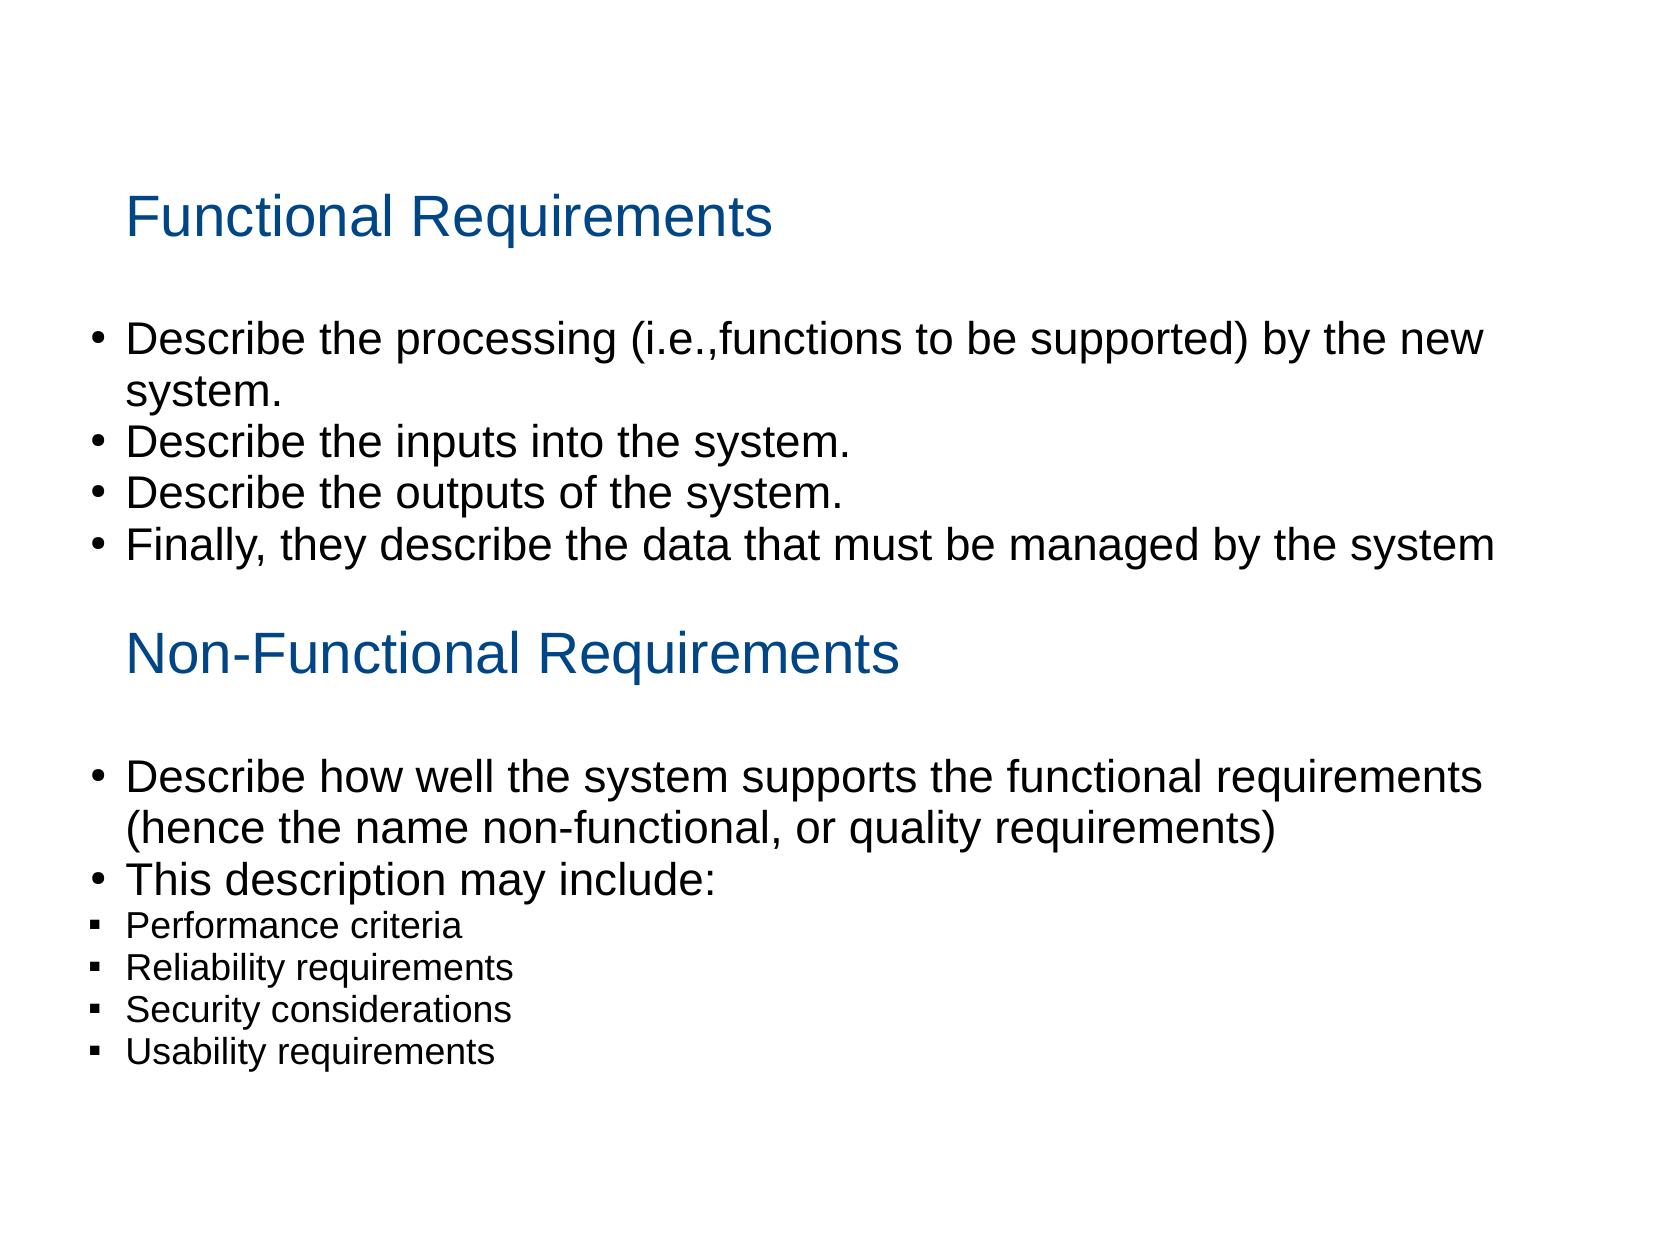

# Functional Requirements
Describe the processing (i.e.,functions to be supported) by the new system.
Describe the inputs into the system.
Describe the outputs of the system.
Finally, they describe the data that must be managed by the system
Non-Functional Requirements
Describe how well the system supports the functional requirements (hence the name non-functional, or quality requirements)
This description may include:
Performance criteria
Reliability requirements
Security considerations
Usability requirements